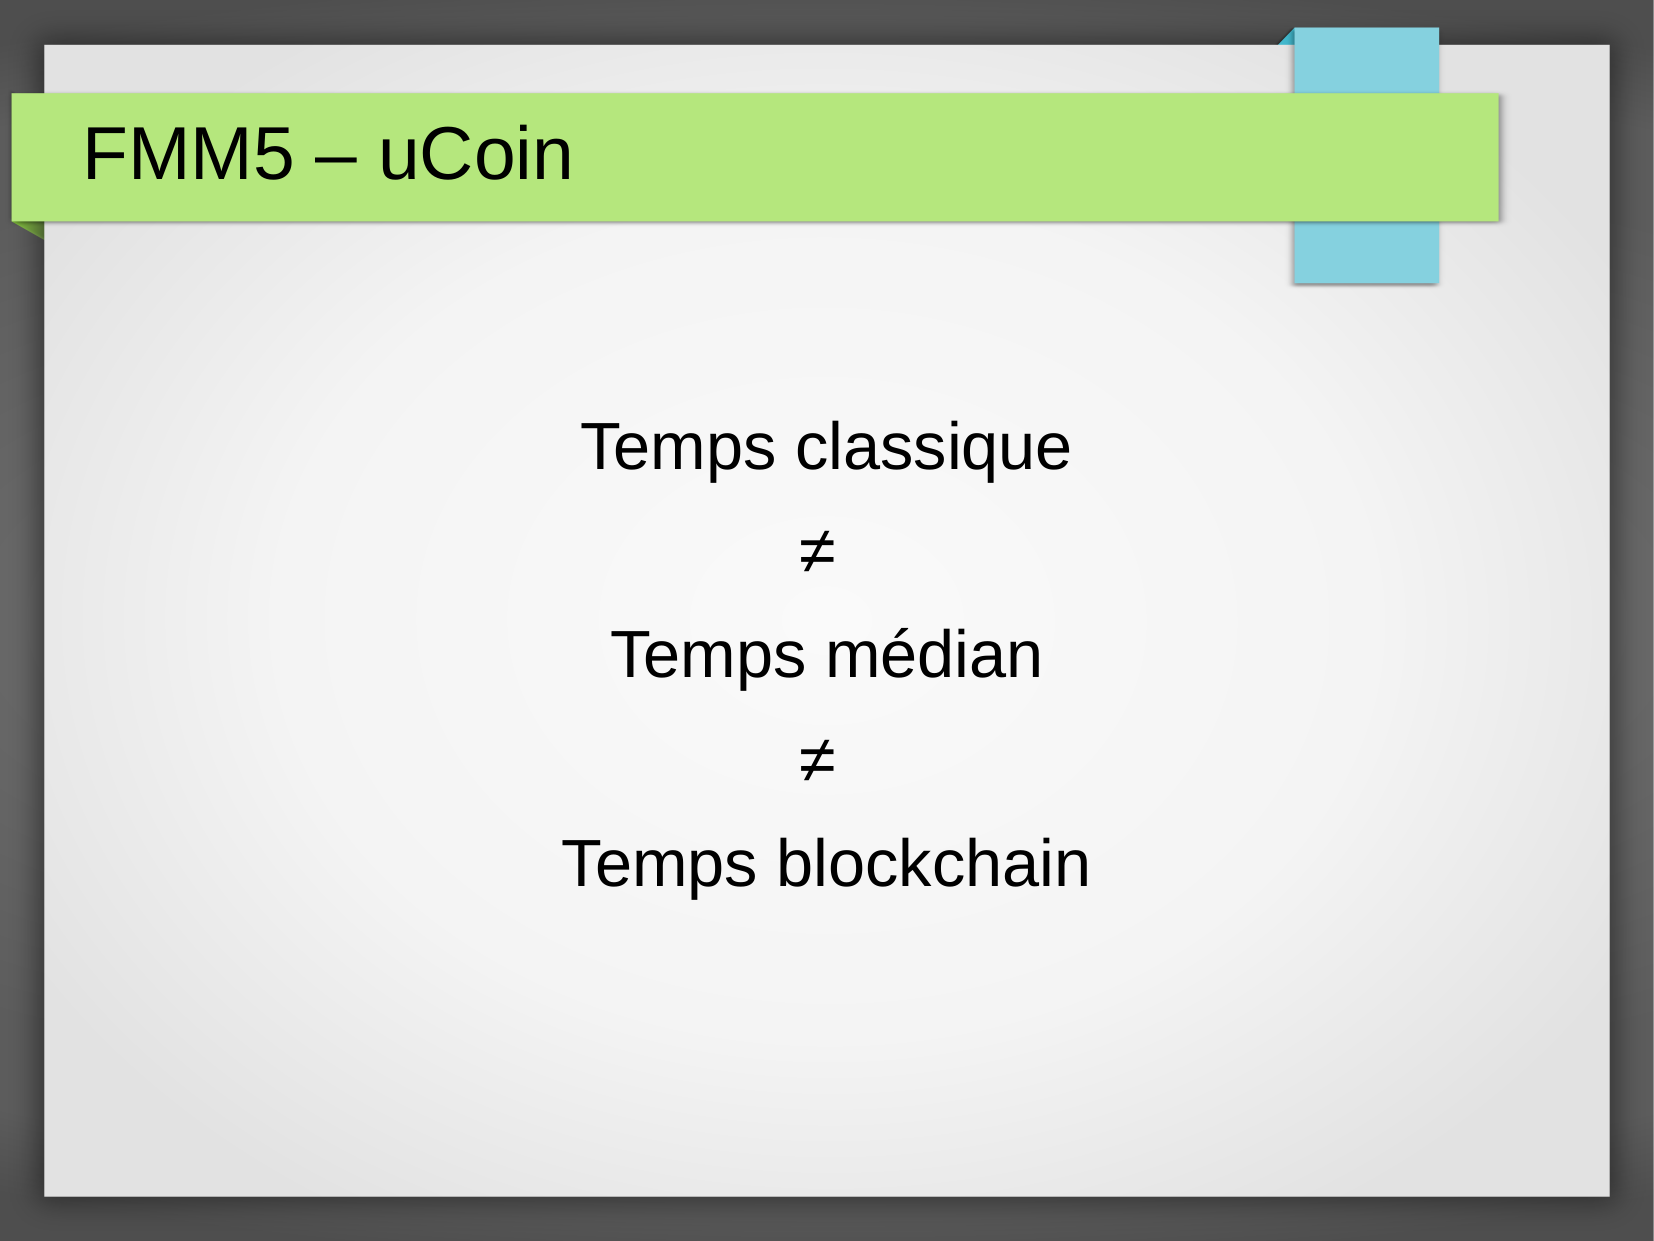

# FMM5 – uCoin
Temps classique
≠
Temps médian
≠
Temps blockchain